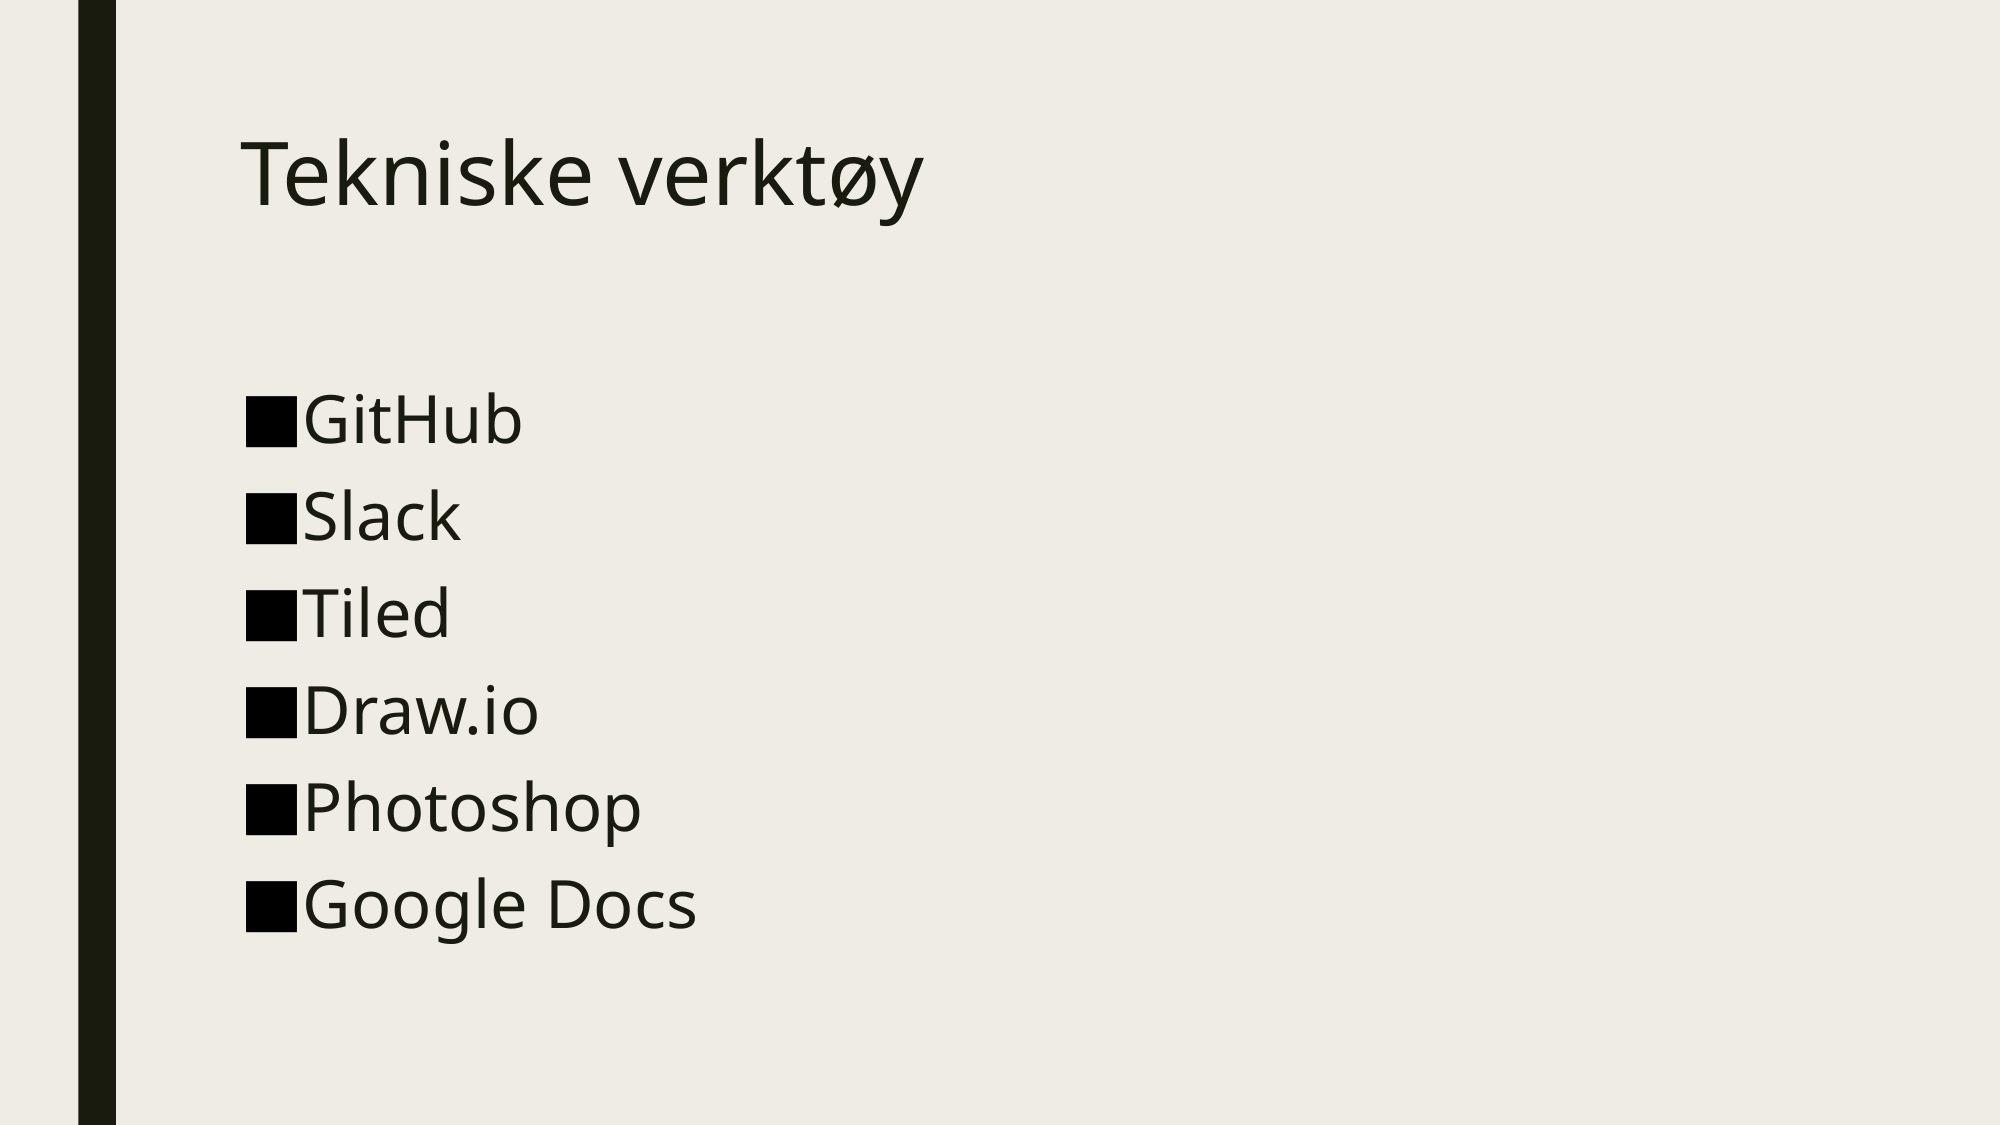

# Tekniske verktøy
GitHub
Slack
Tiled
Draw.io
Photoshop
Google Docs